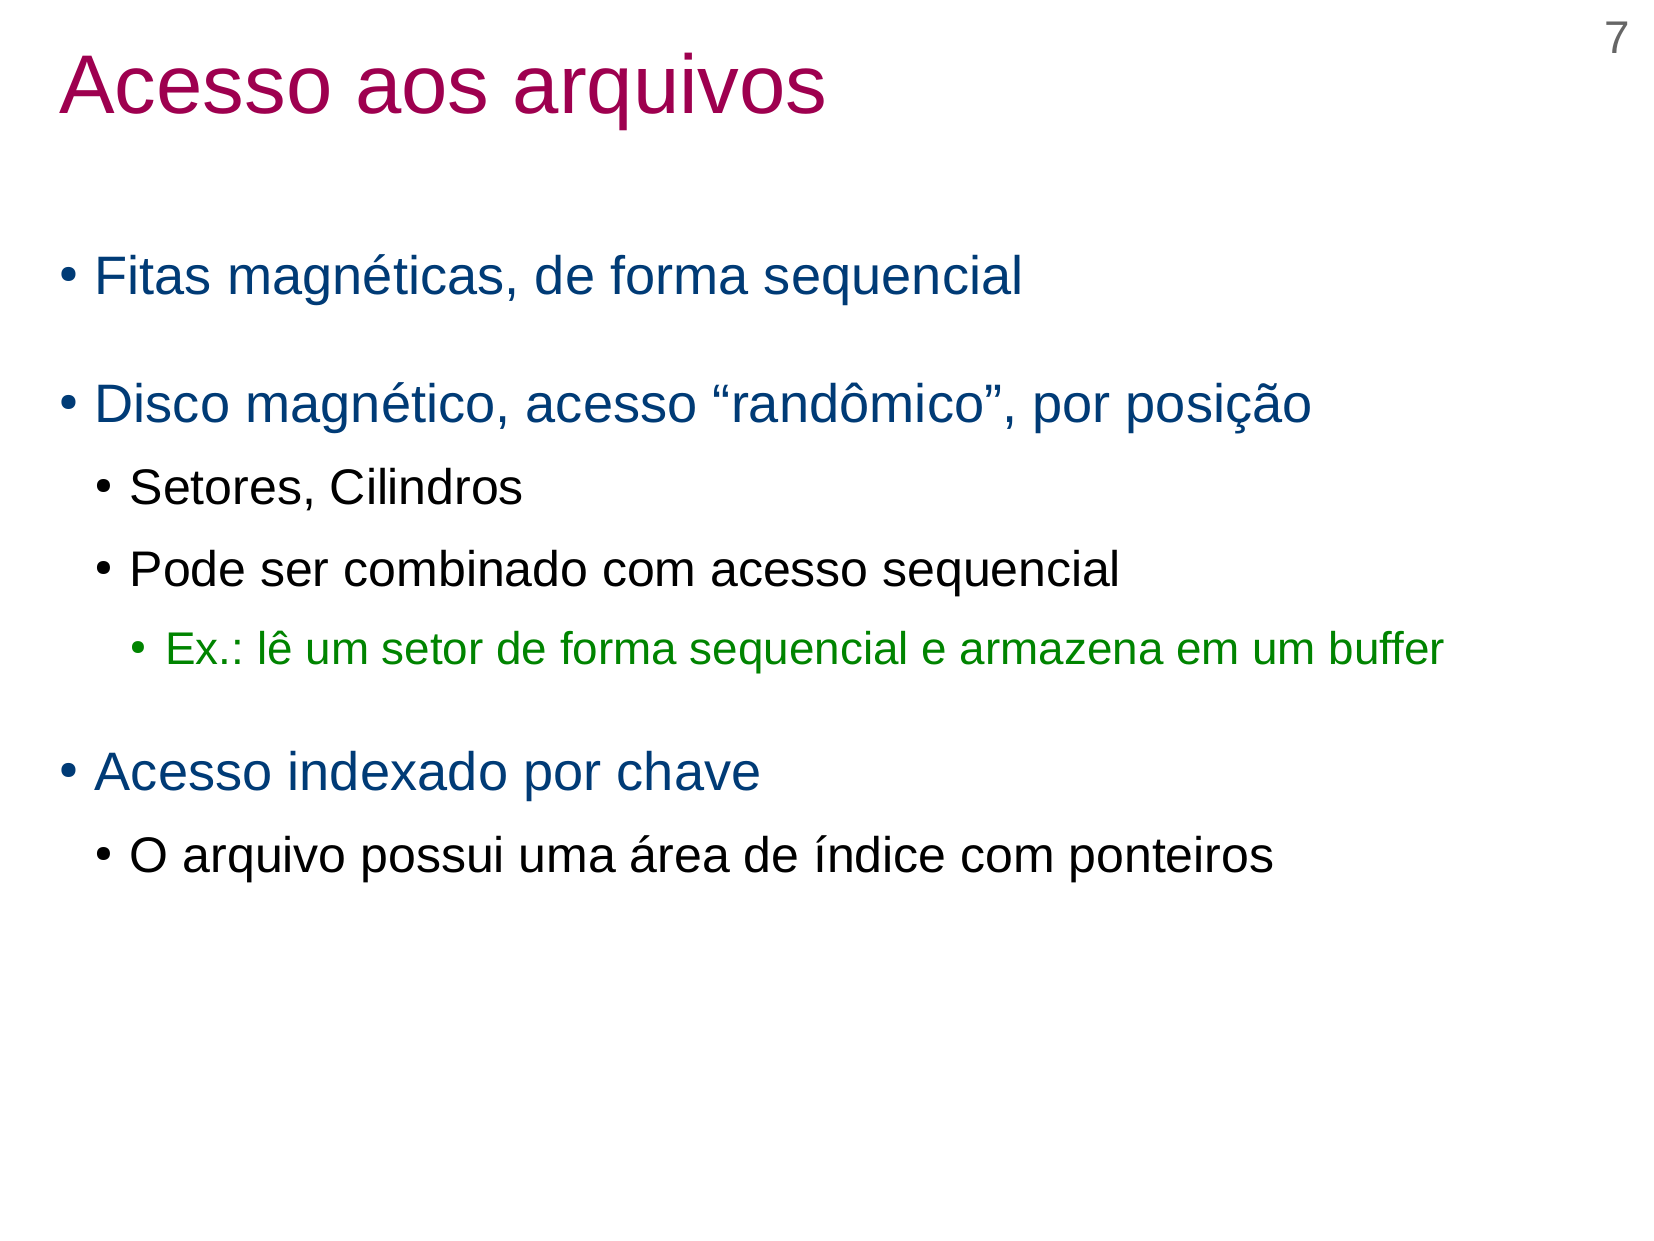

7
# Acesso aos arquivos
Fitas magnéticas, de forma sequencial
Disco magnético, acesso “randômico”, por posição
Setores, Cilindros
Pode ser combinado com acesso sequencial
Ex.: lê um setor de forma sequencial e armazena em um buffer
Acesso indexado por chave
O arquivo possui uma área de índice com ponteiros